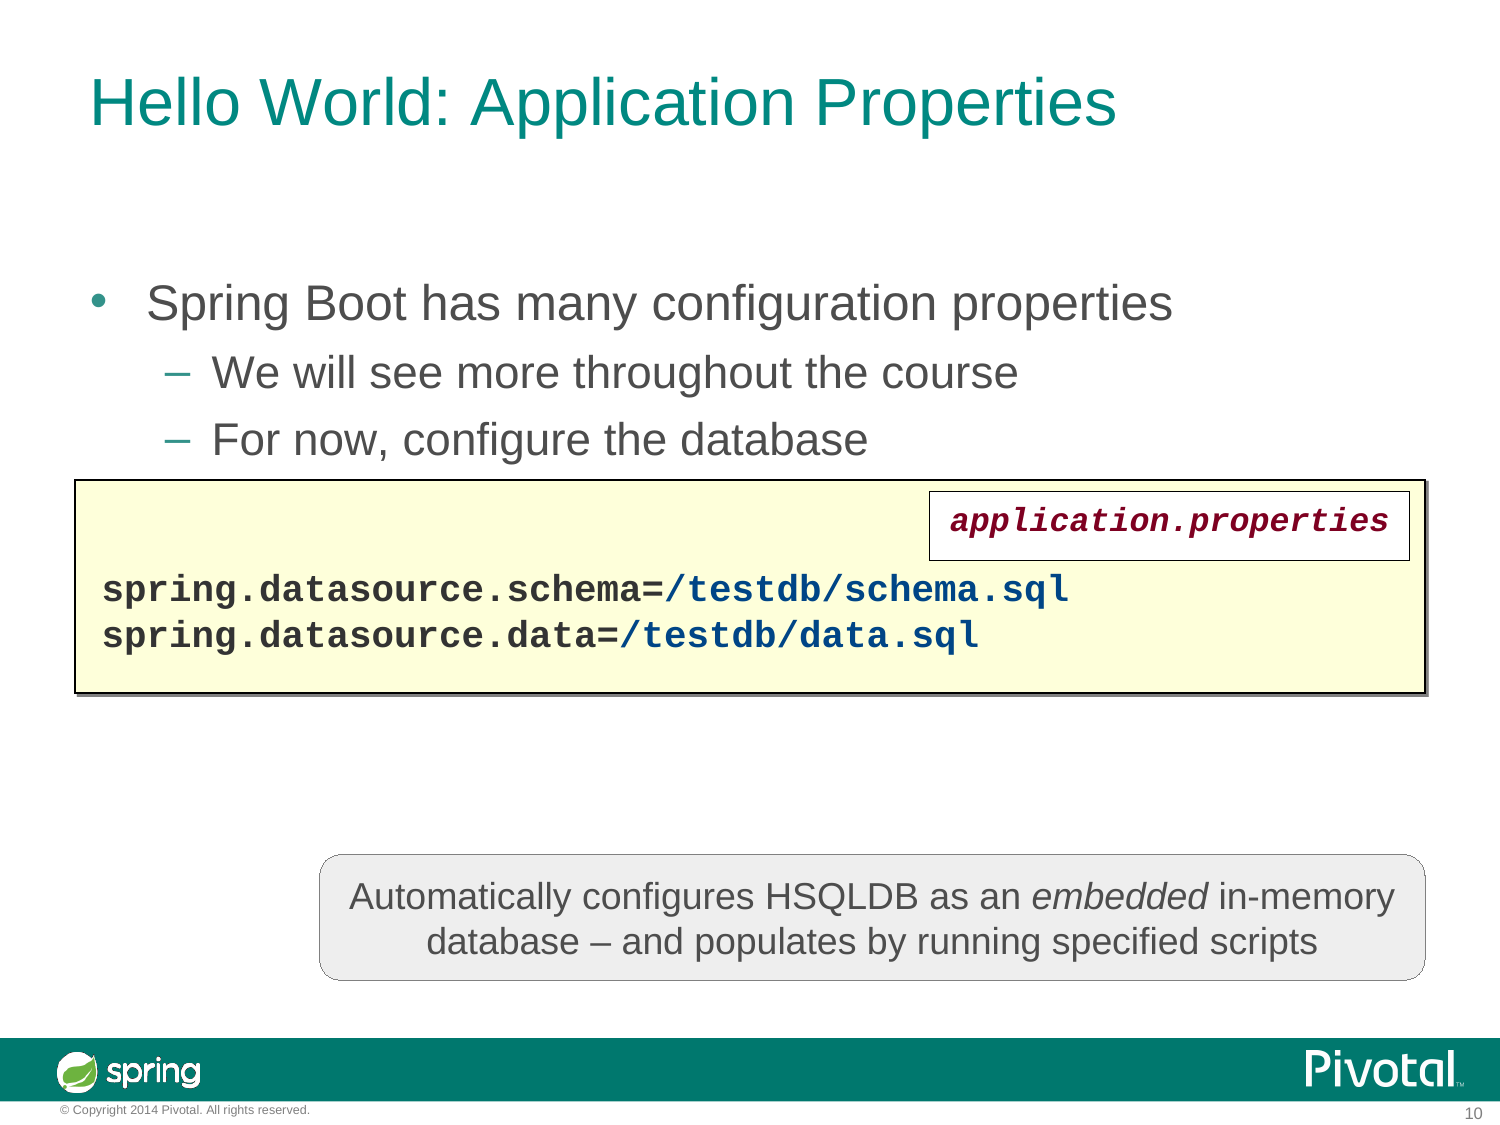

# Hello World: Application Properties
Spring Boot has many configuration properties
We will see more throughout the course
For now, configure the database
spring.datasource.schema=/testdb/schema.sql
spring.datasource.data=/testdb/data.sql
application.properties
Automatically configures HSQLDB as an embedded in-memory database – and populates by running specified scripts